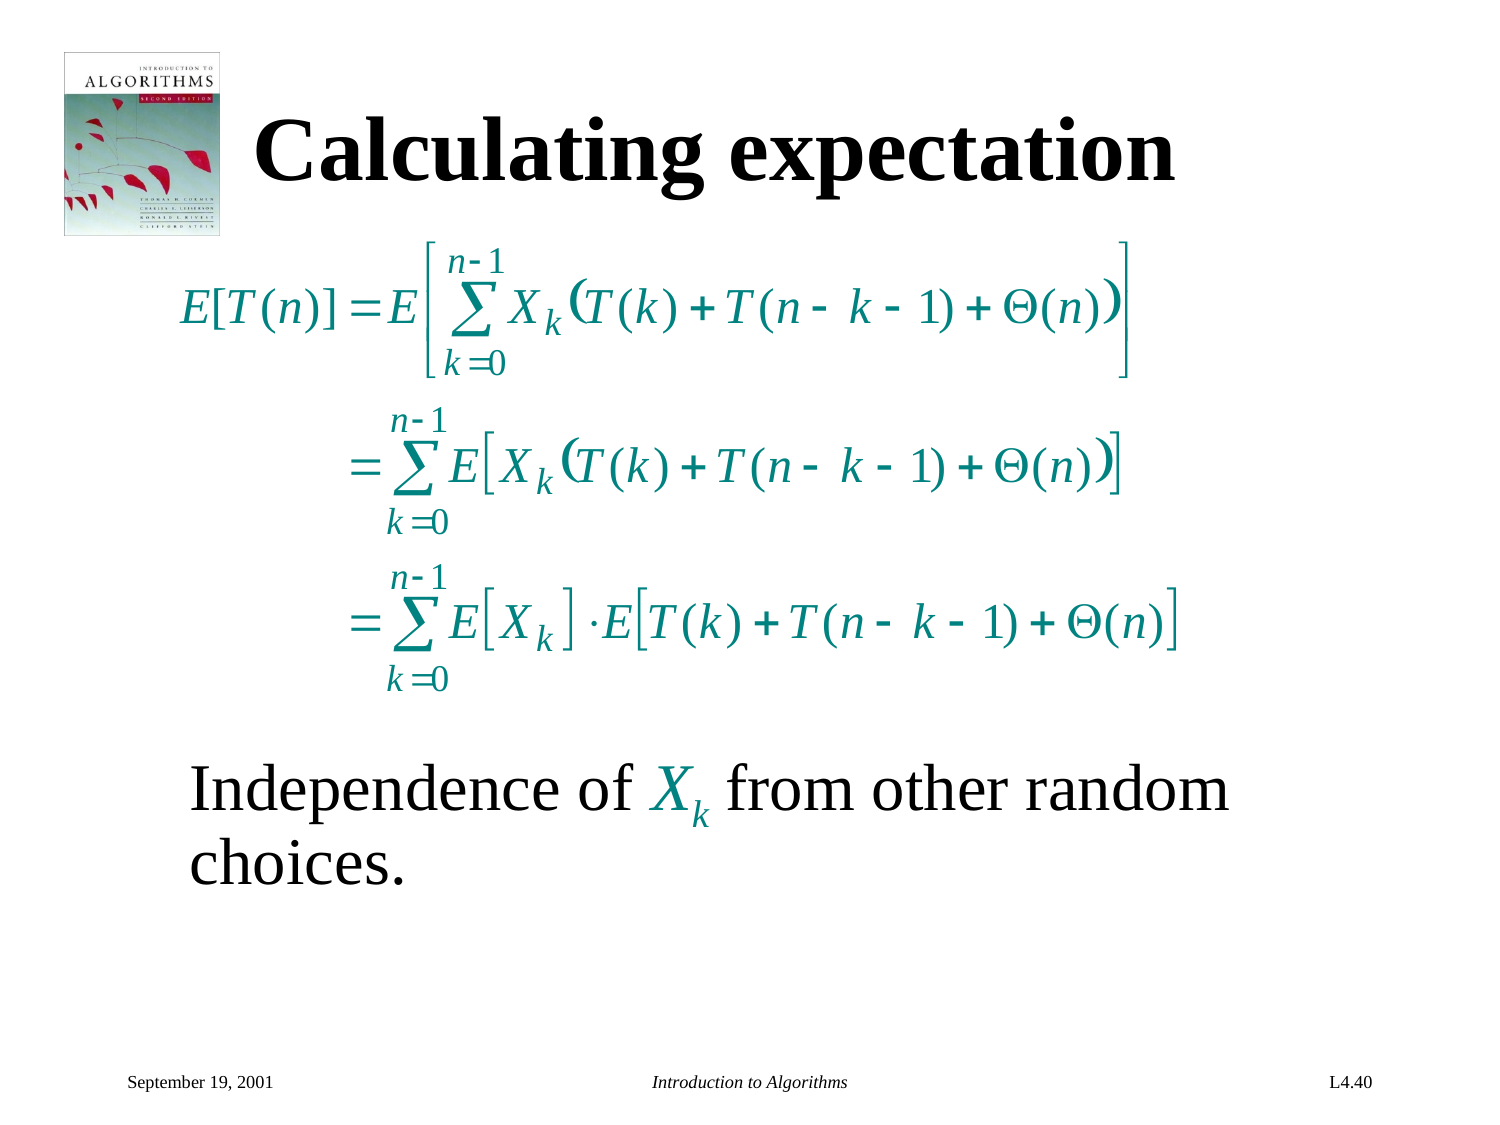

# Calculating expectation
Independence of Xk from other random choices.
September 19, 2001
Introduction to Algorithms
L4.